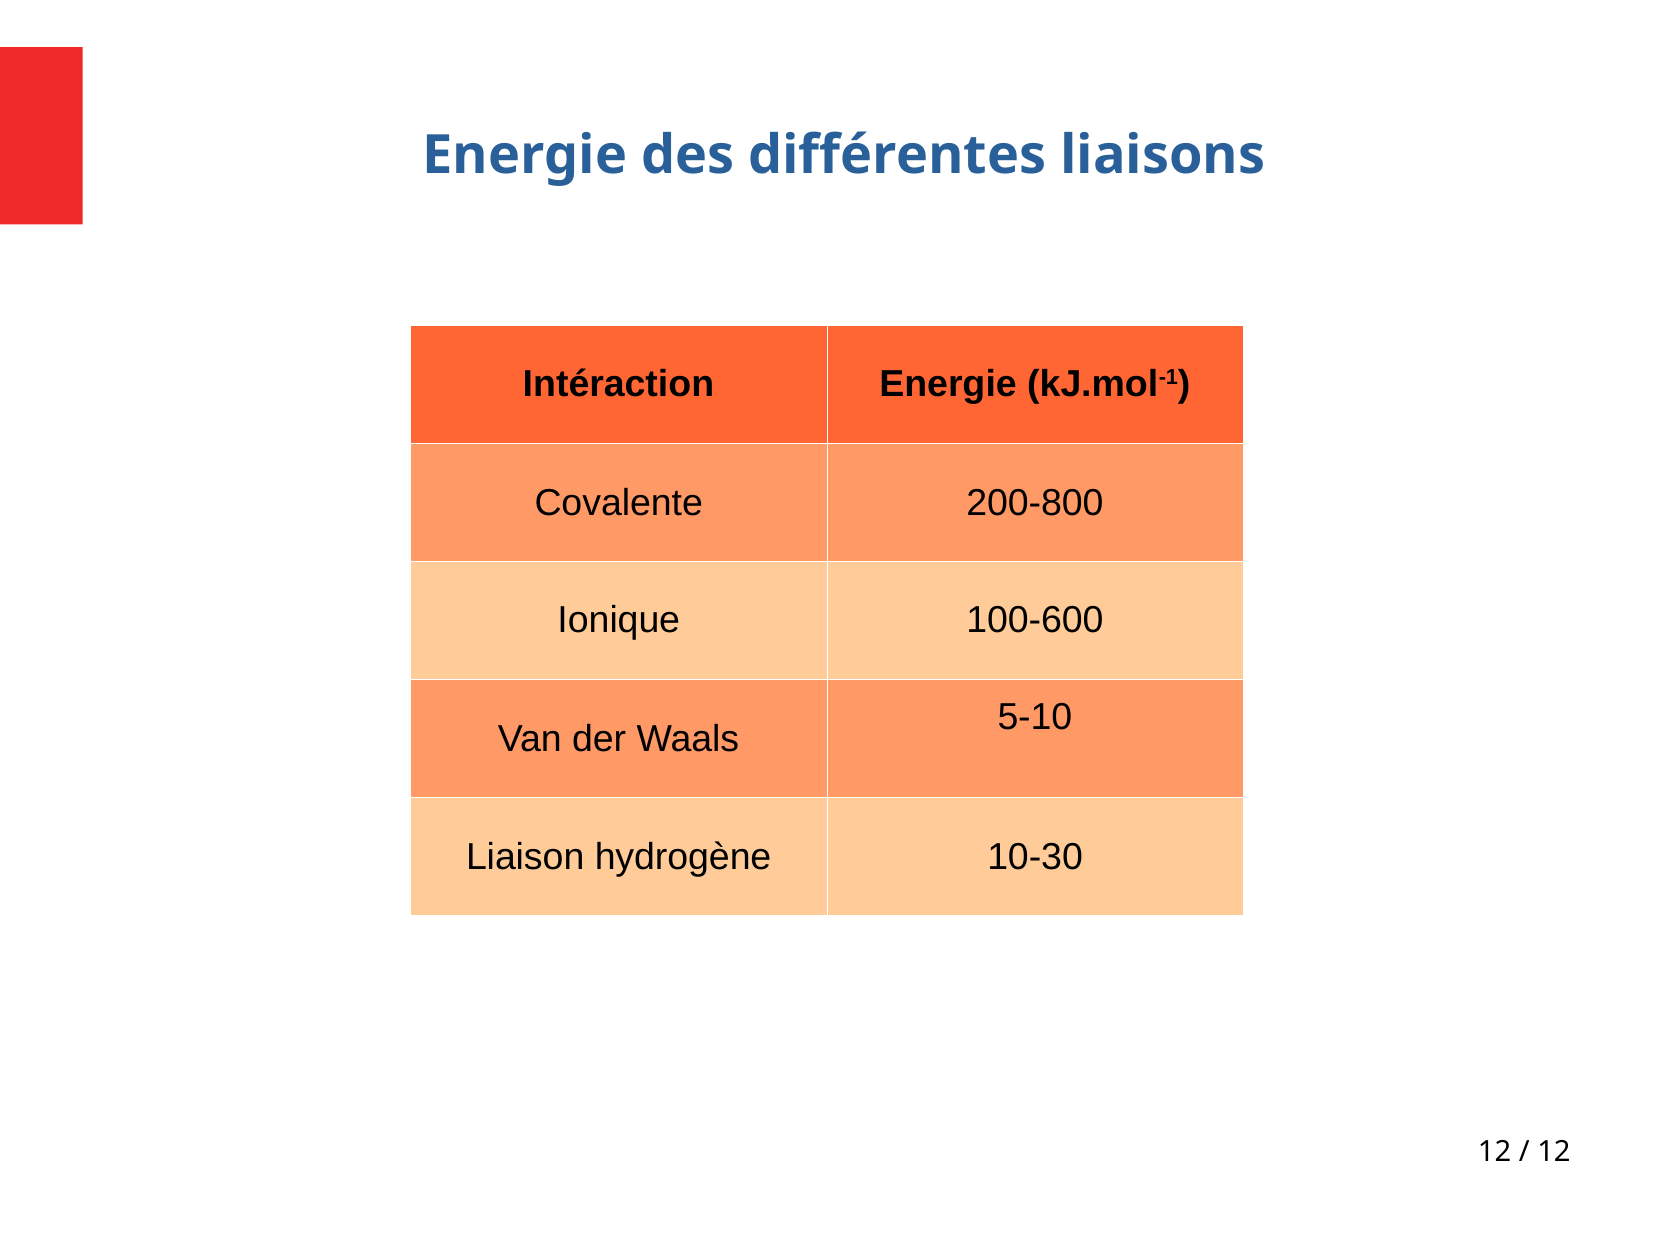

# Energie des différentes liaisons
| Intéraction | Energie (kJ.mol-1) |
| --- | --- |
| Covalente | 200-800 |
| Ionique | 100-600 |
| Van der Waals | 5-10 |
| Liaison hydrogène | 10-30 |
12